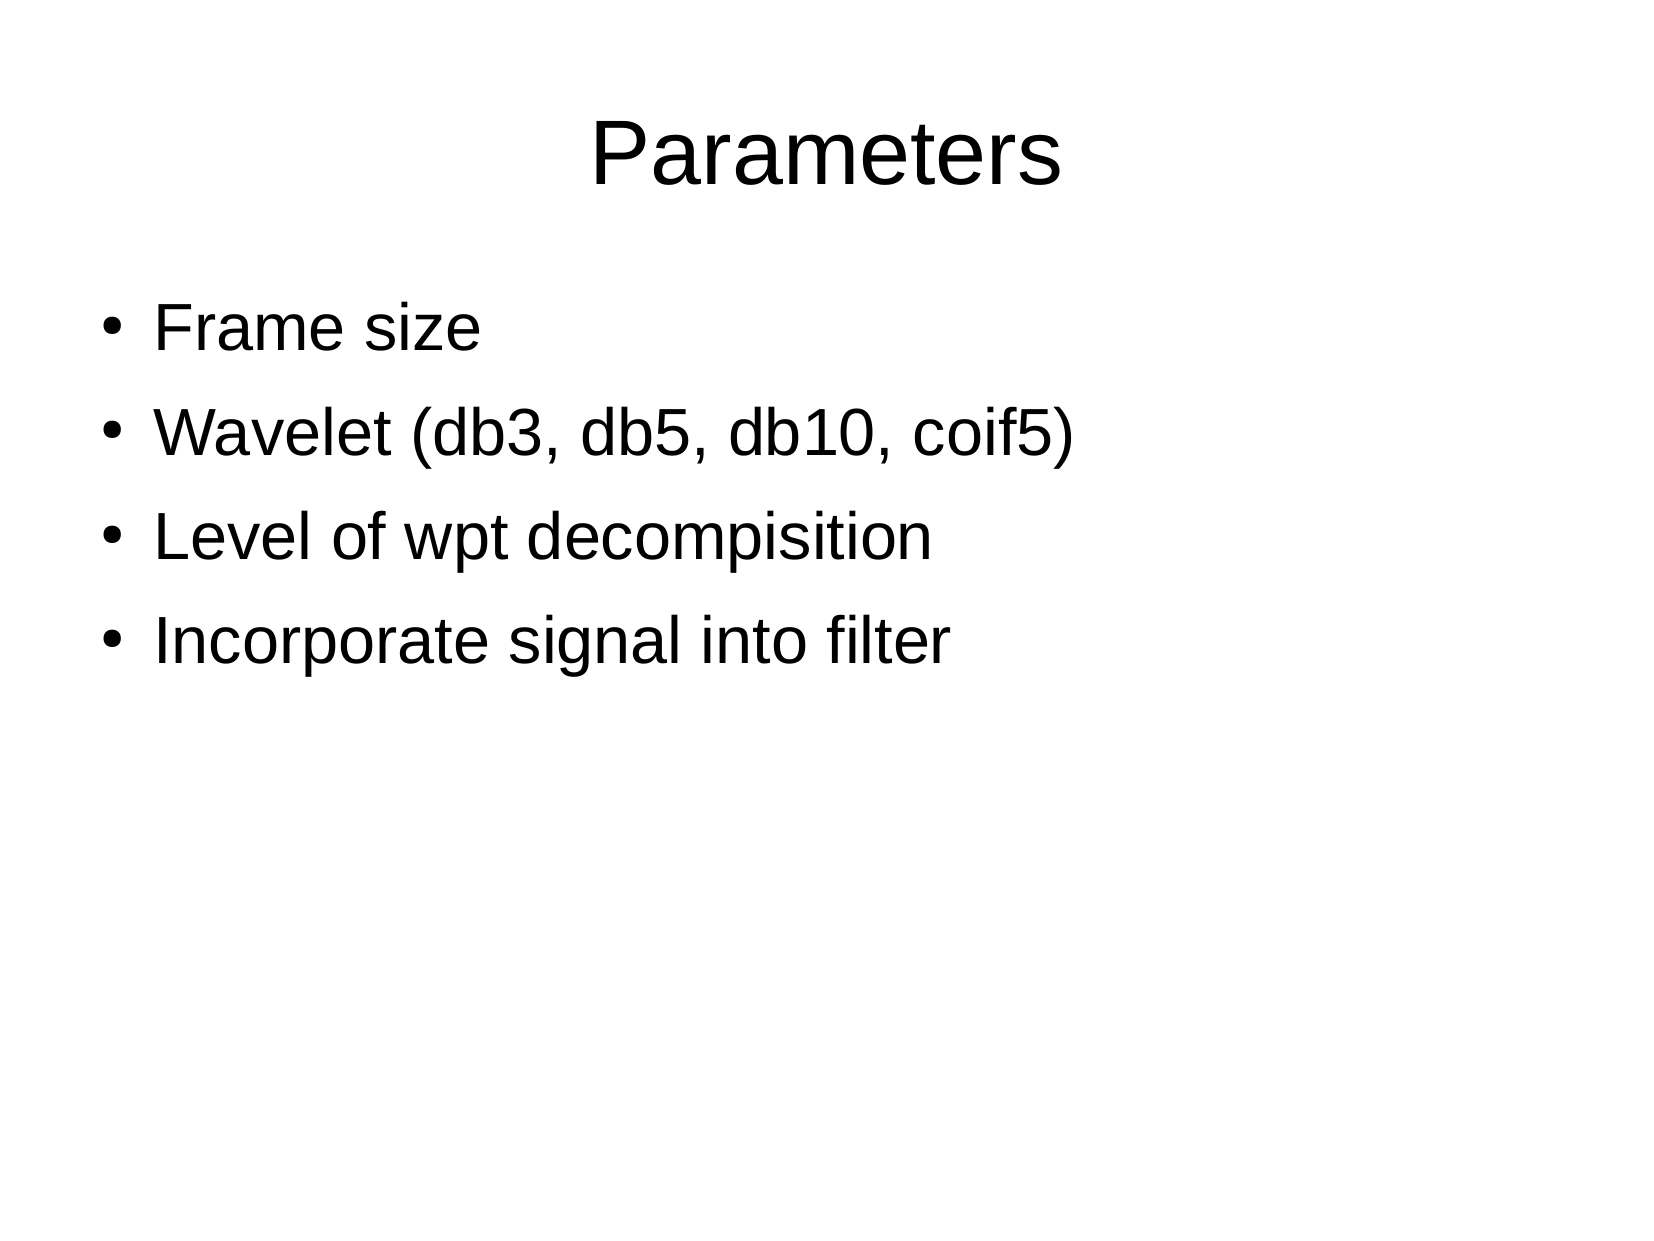

# Parameters
Frame size
Wavelet (db3, db5, db10, coif5)
Level of wpt decompisition
Incorporate signal into filter